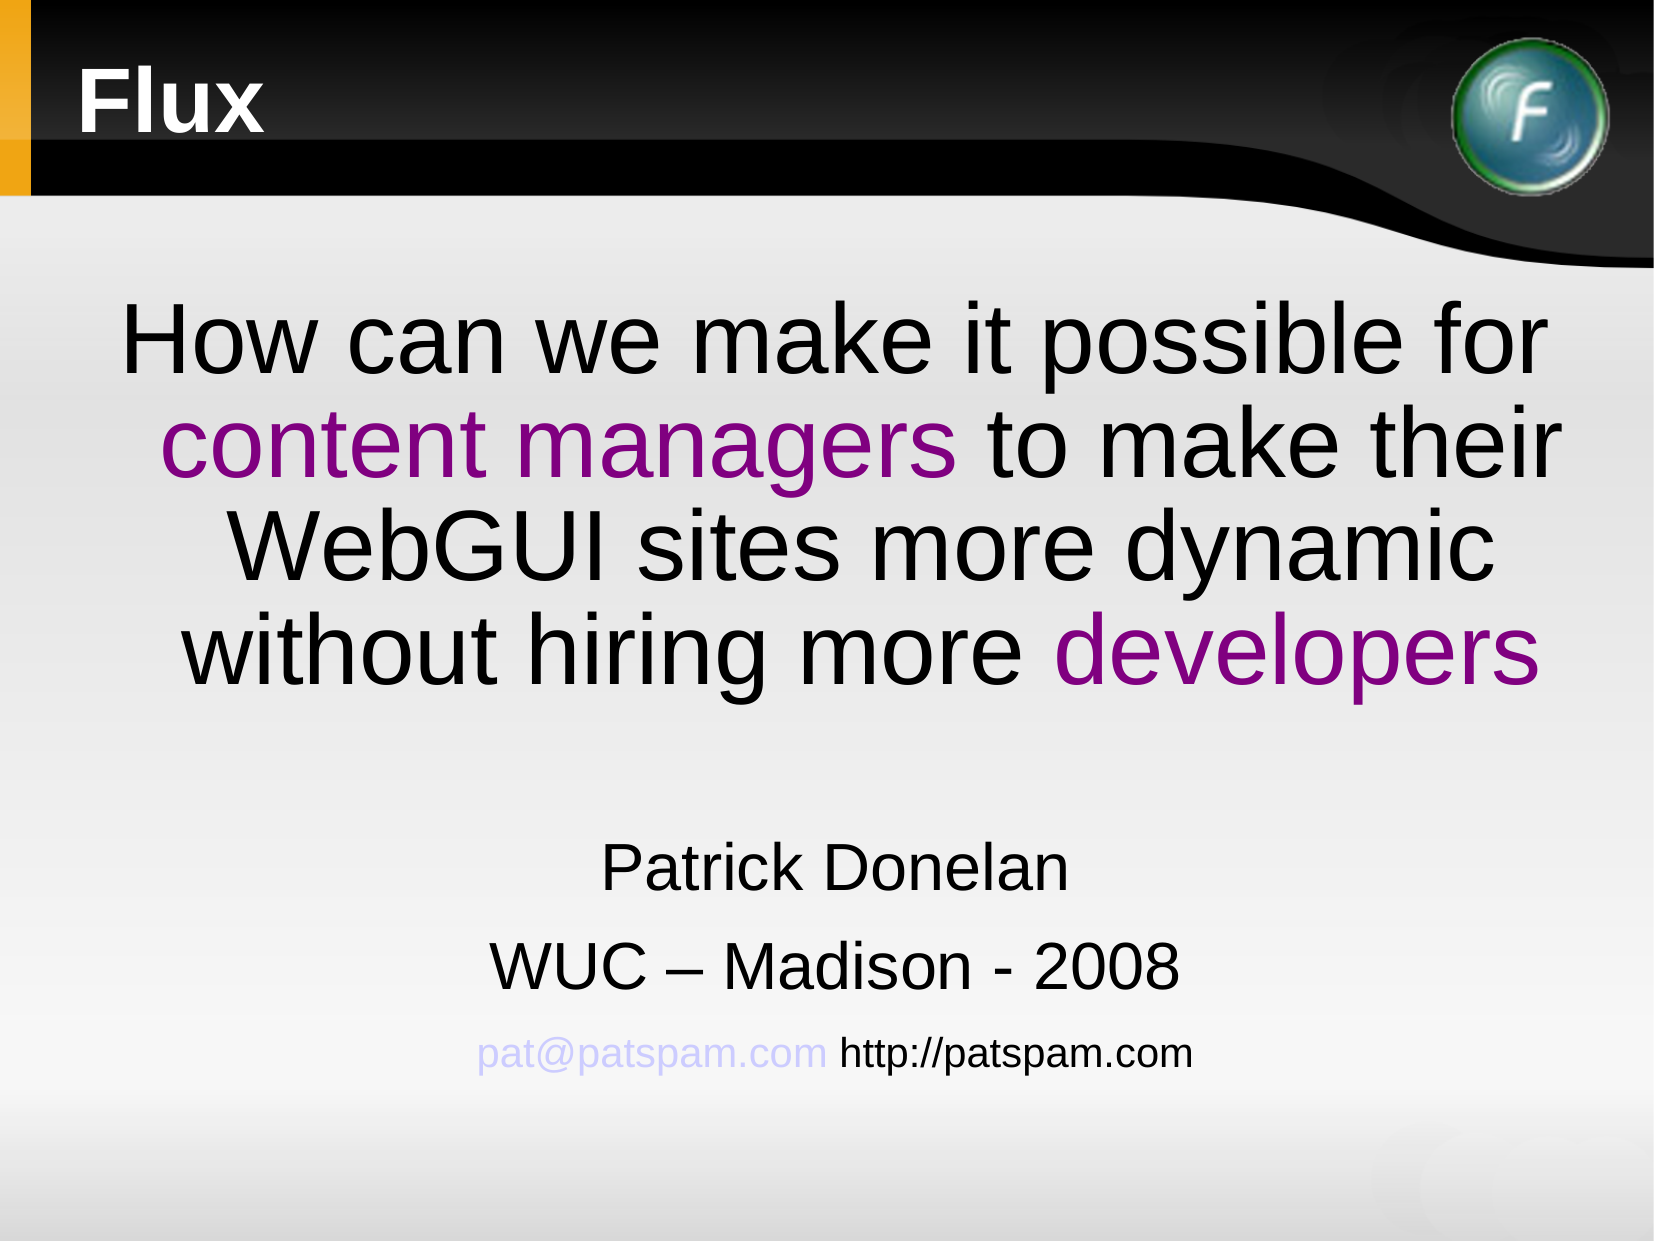

# Flux
How can we make it possible for content managers to make their WebGUI sites more dynamic without hiring more developers
Patrick Donelan
WUC – Madison - 2008
pat@patspam.com http://patspam.com